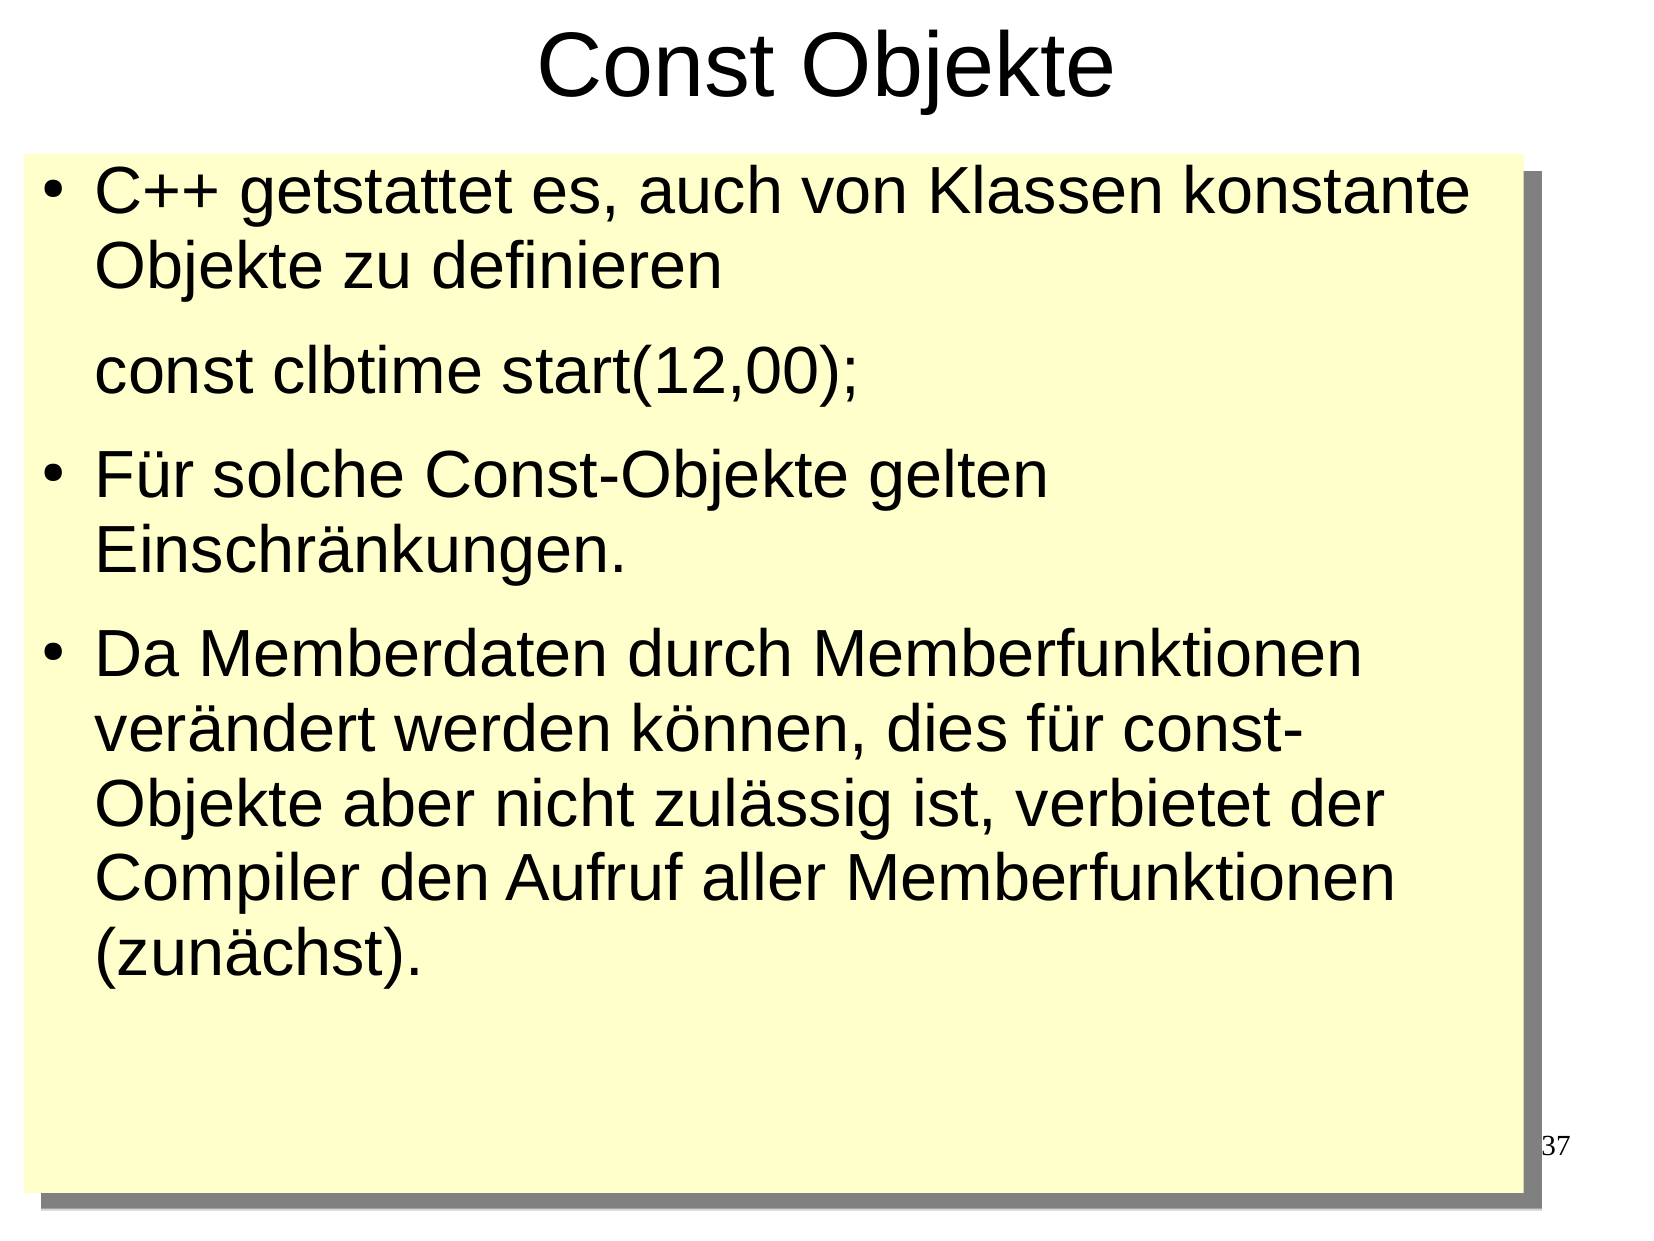

# Const Objekte
C++ getstattet es, auch von Klassen konstante Objekte zu definieren
const clbtime start(12,00);
Für solche Const-Objekte gelten Einschränkungen.
Da Memberdaten durch Memberfunktionen verändert werden können, dies für const-Objekte aber nicht zulässig ist, verbietet der Compiler den Aufruf aller Memberfunktionen (zunächst).
37